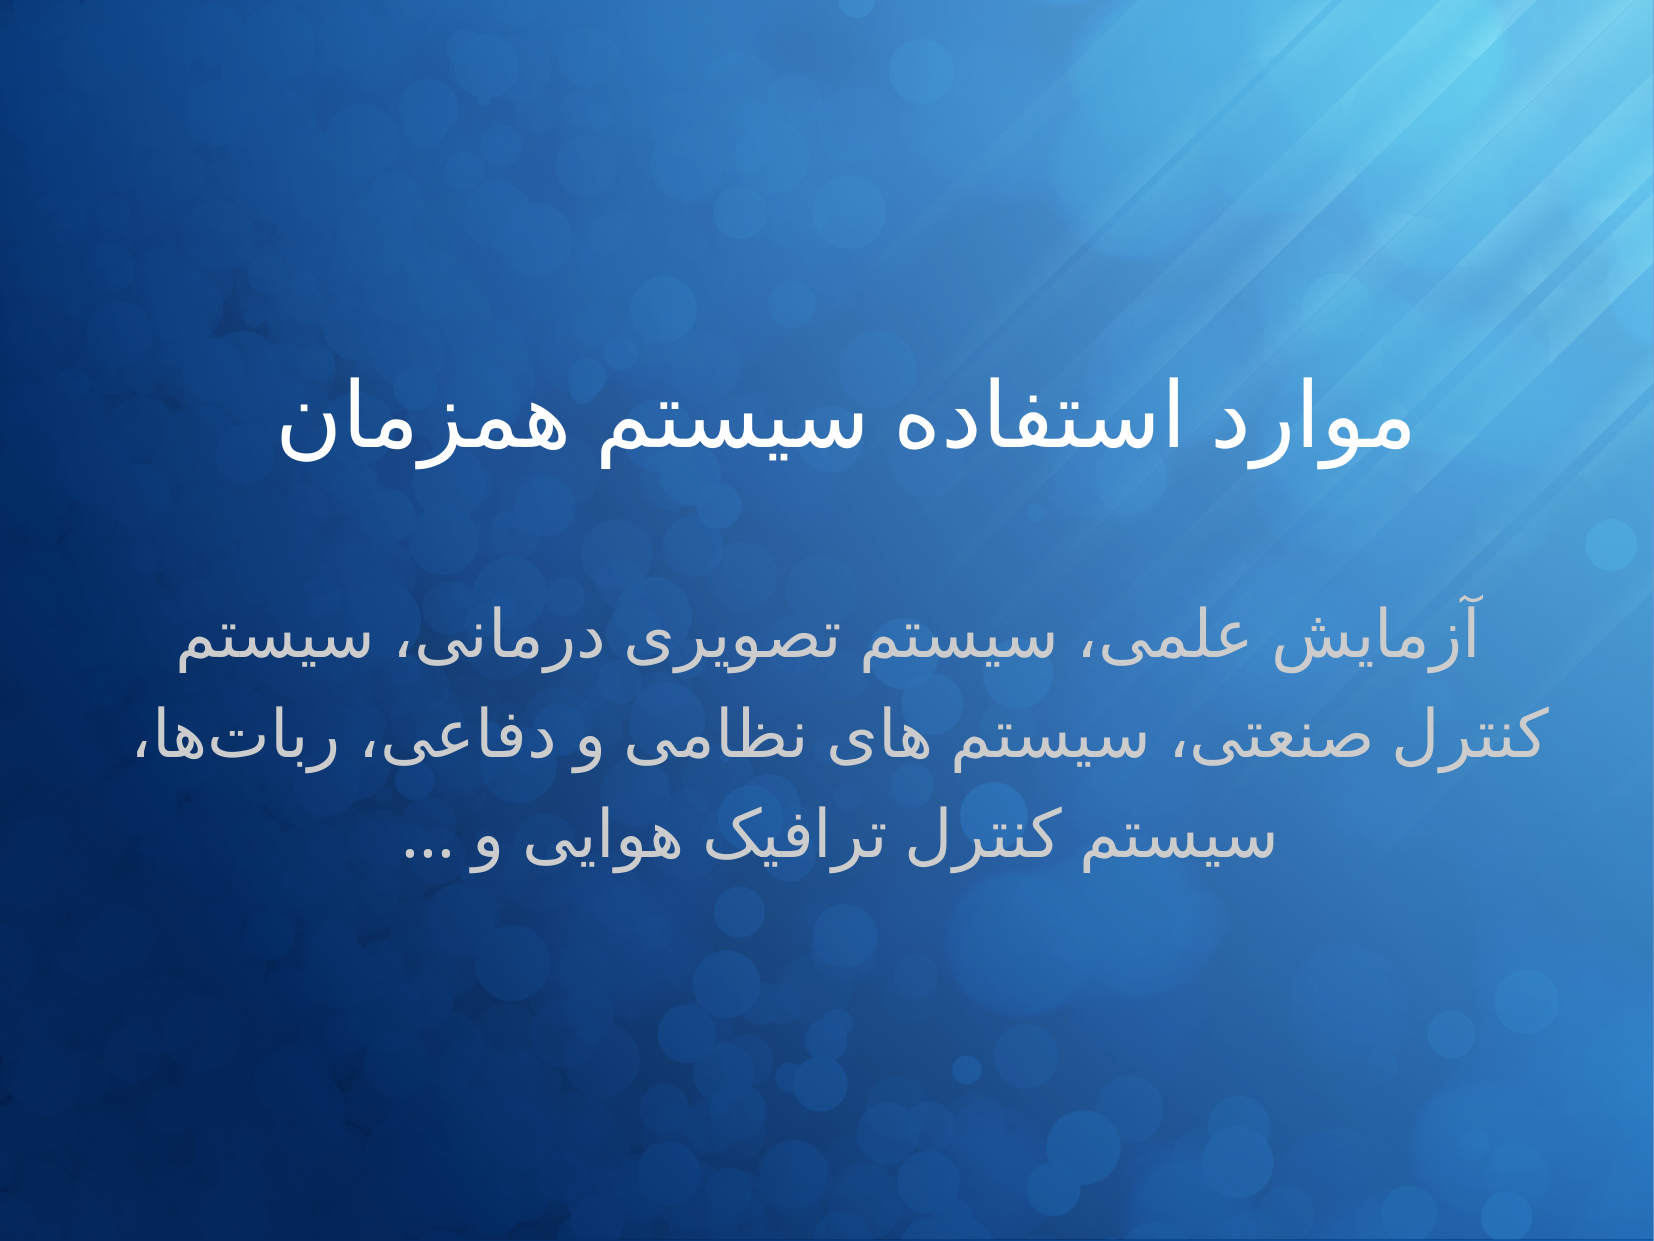

موارد استفاده سیستم همزمان
# آزمایش علمی، سیستم تصویری درمانی، سیستم کنترل صنعتی، سیستم های نظامی و دفاعی، ربات‌ها، سیستم کنترل ترافیک هوایی و ...